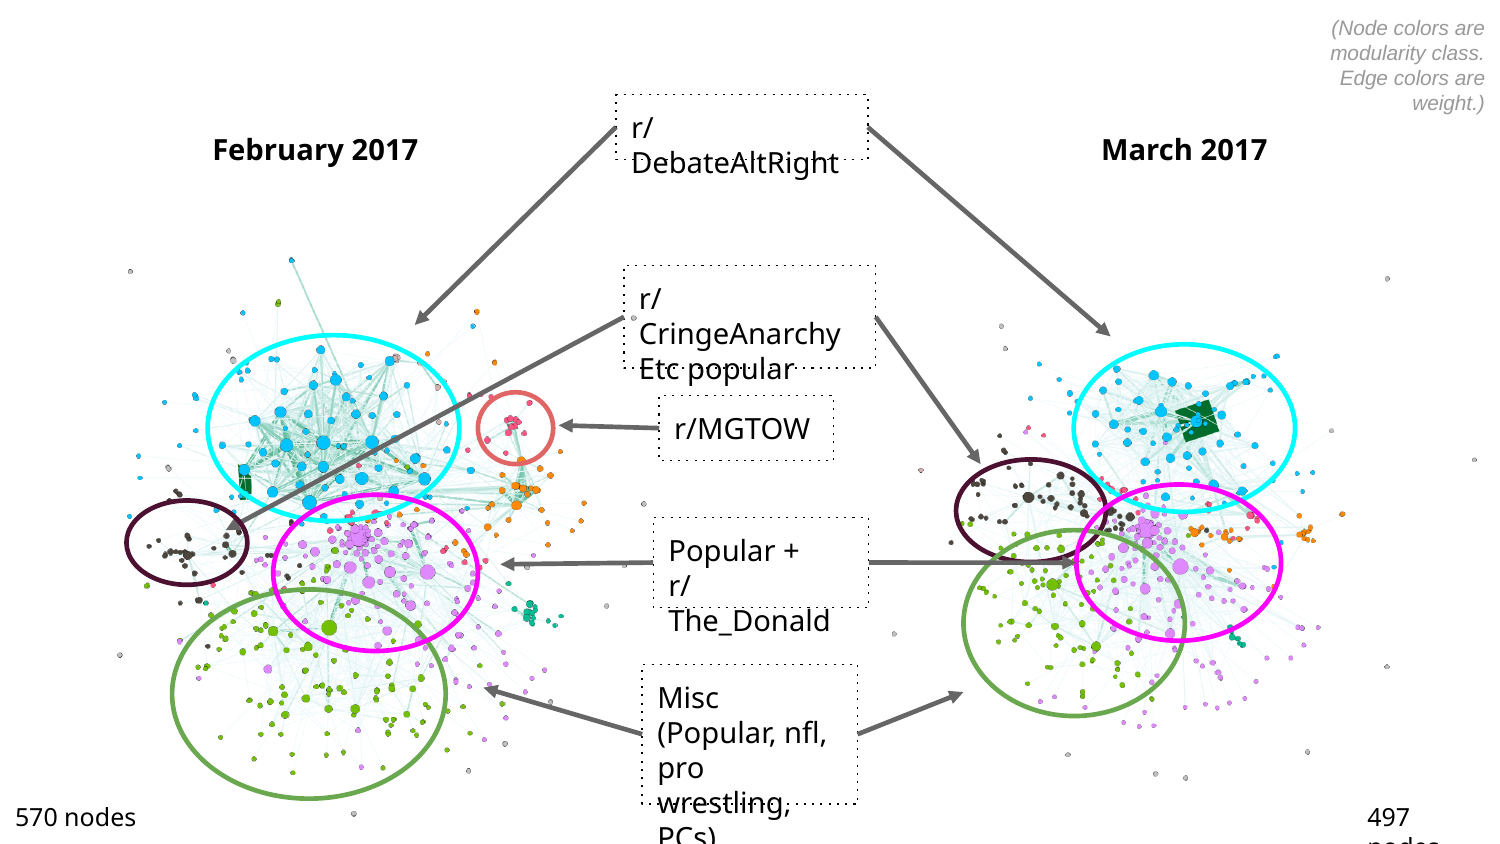

(Node colors are modularity class.
Edge colors are weight.)
r/DebateAltRight
February 2017
March 2017
r/CringeAnarchy
Etc popular
r/MGTOW
Popular +
r/The_Donald
Misc (Popular, nfl, pro wrestling, PCs)
570 nodes
497 nodes